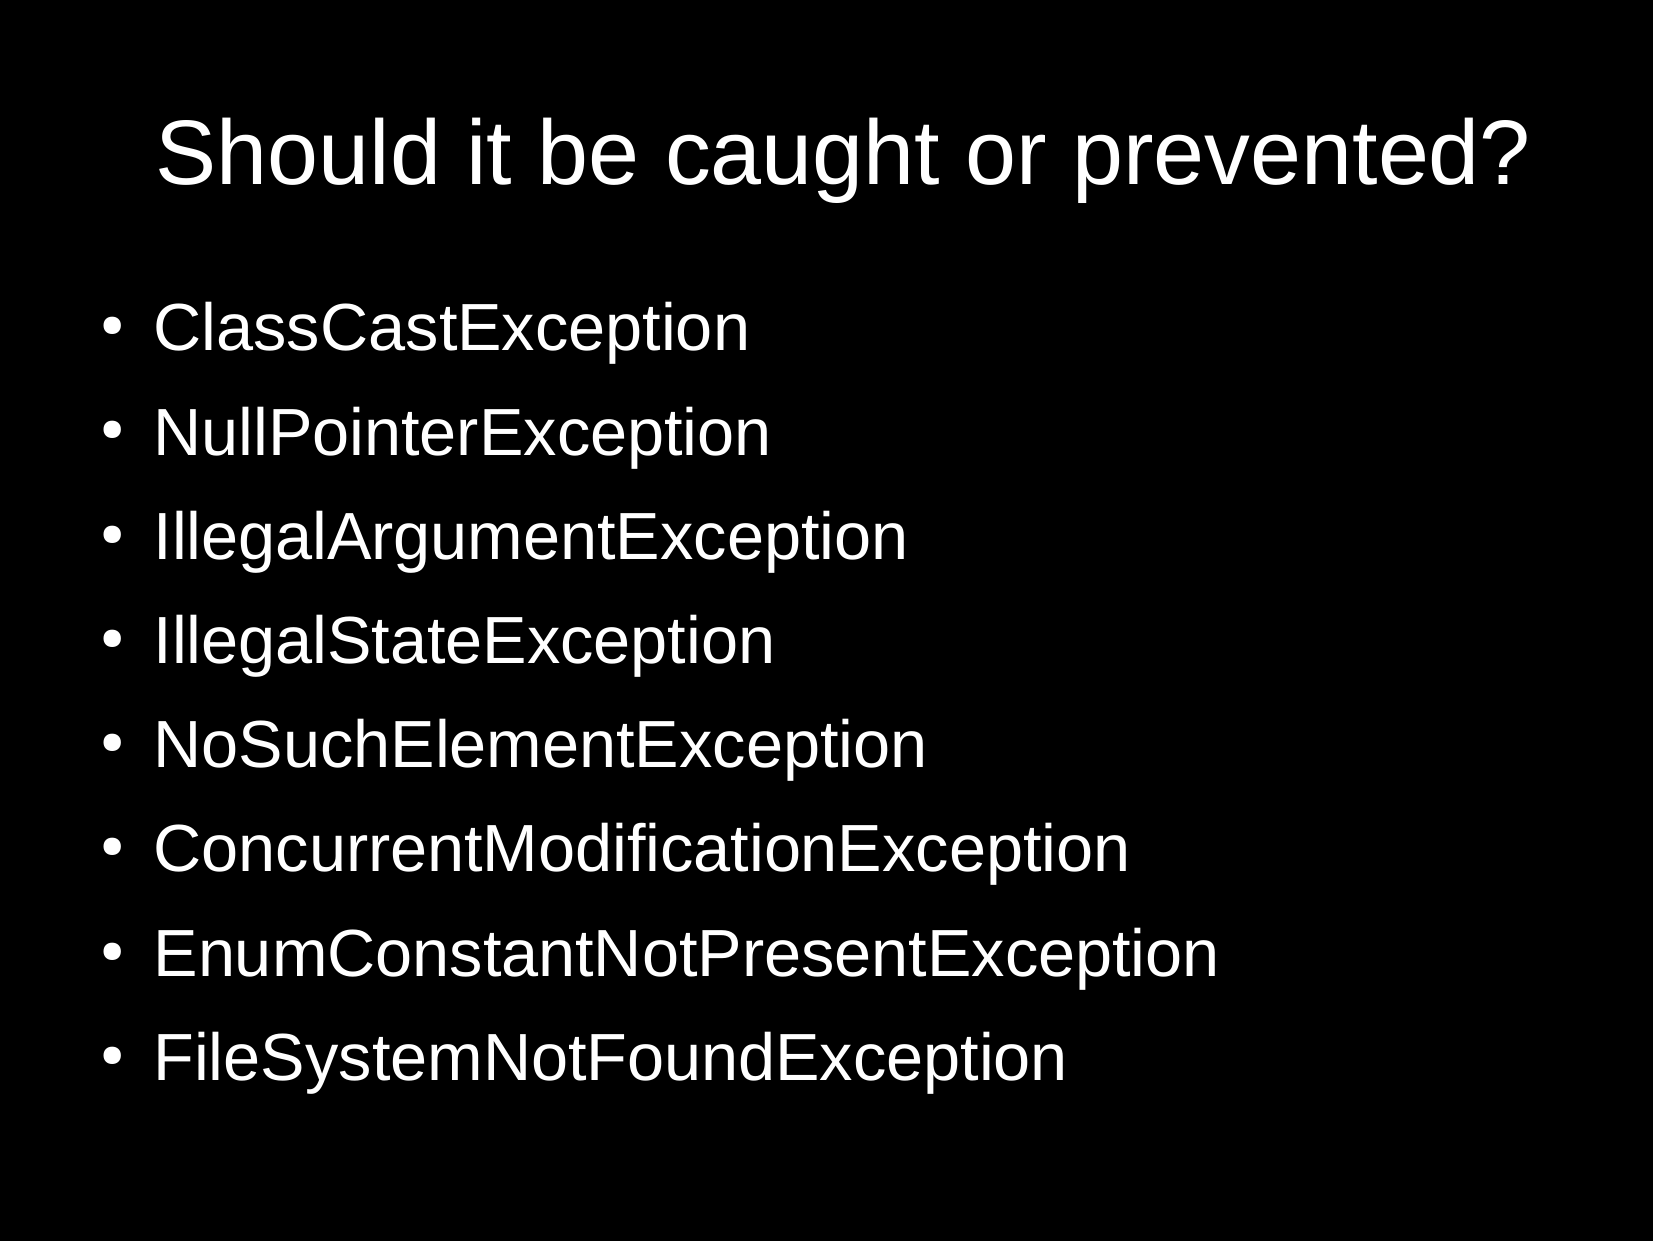

# Should it be caught or prevented?
ClassCastException
NullPointerException
IllegalArgumentException
IllegalStateException
NoSuchElementException
ConcurrentModificationException
EnumConstantNotPresentException
FileSystemNotFoundException